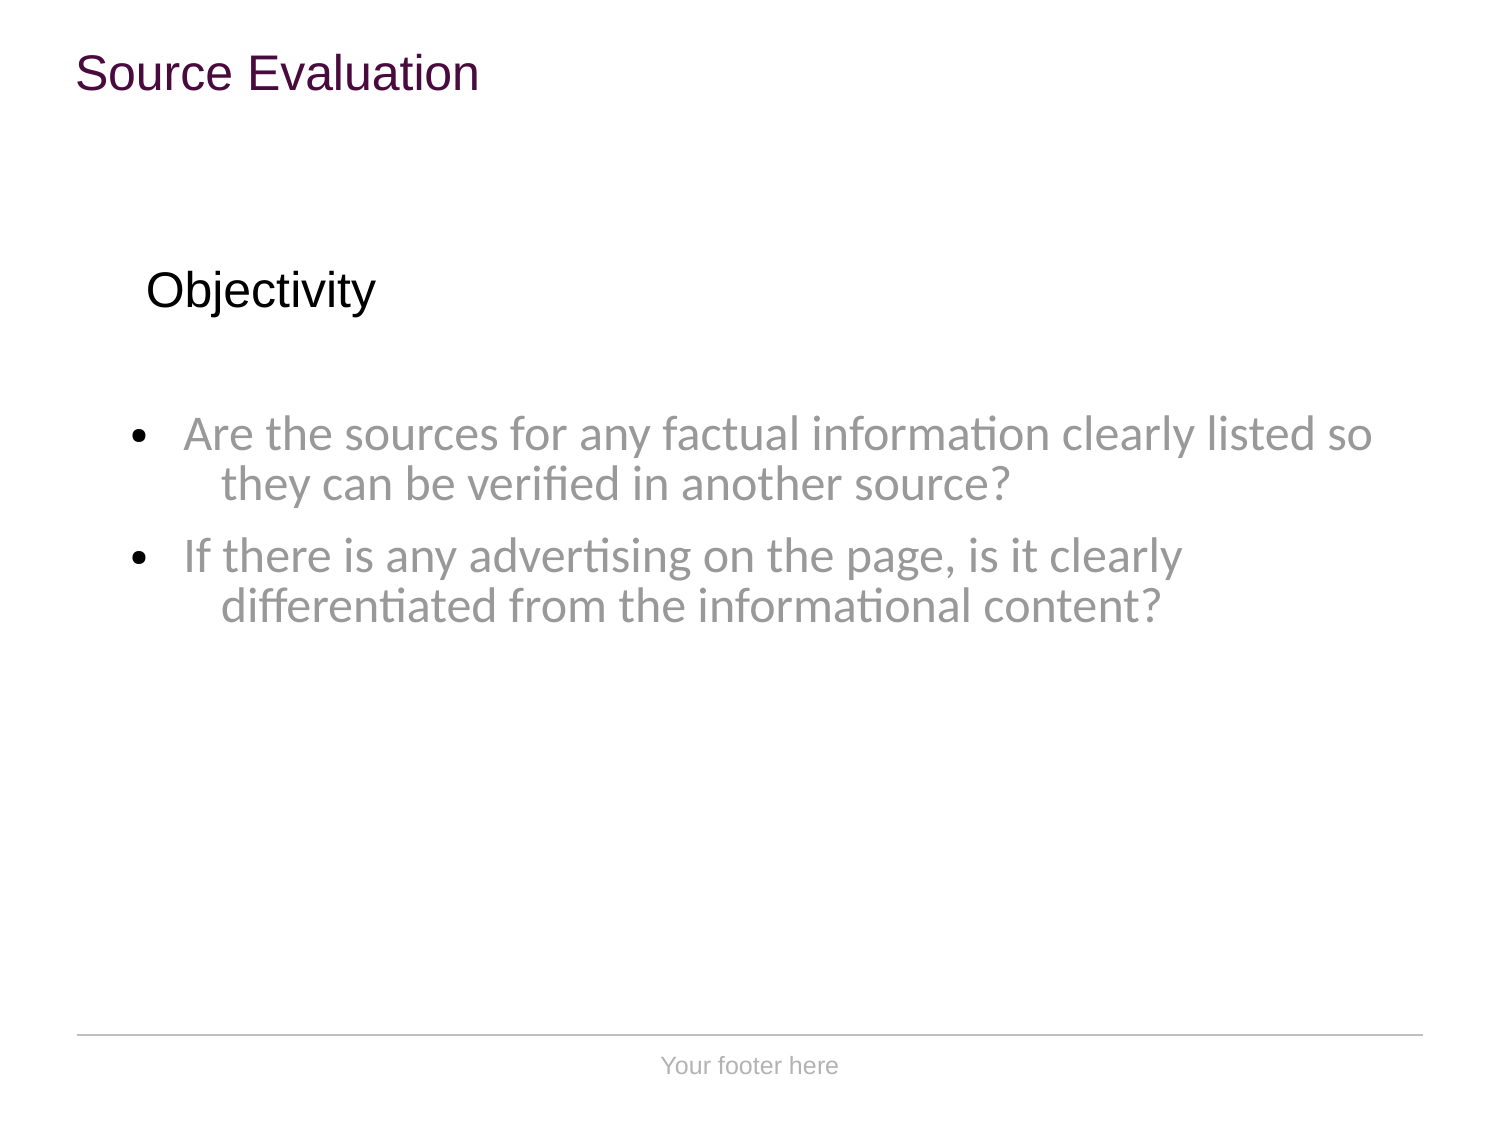

# Source Evaluation
Objectivity
Are the sources for any factual information clearly listed so they can be verified in another source?
If there is any advertising on the page, is it clearly differentiated from the informational content?
Nigerian Oil Fields